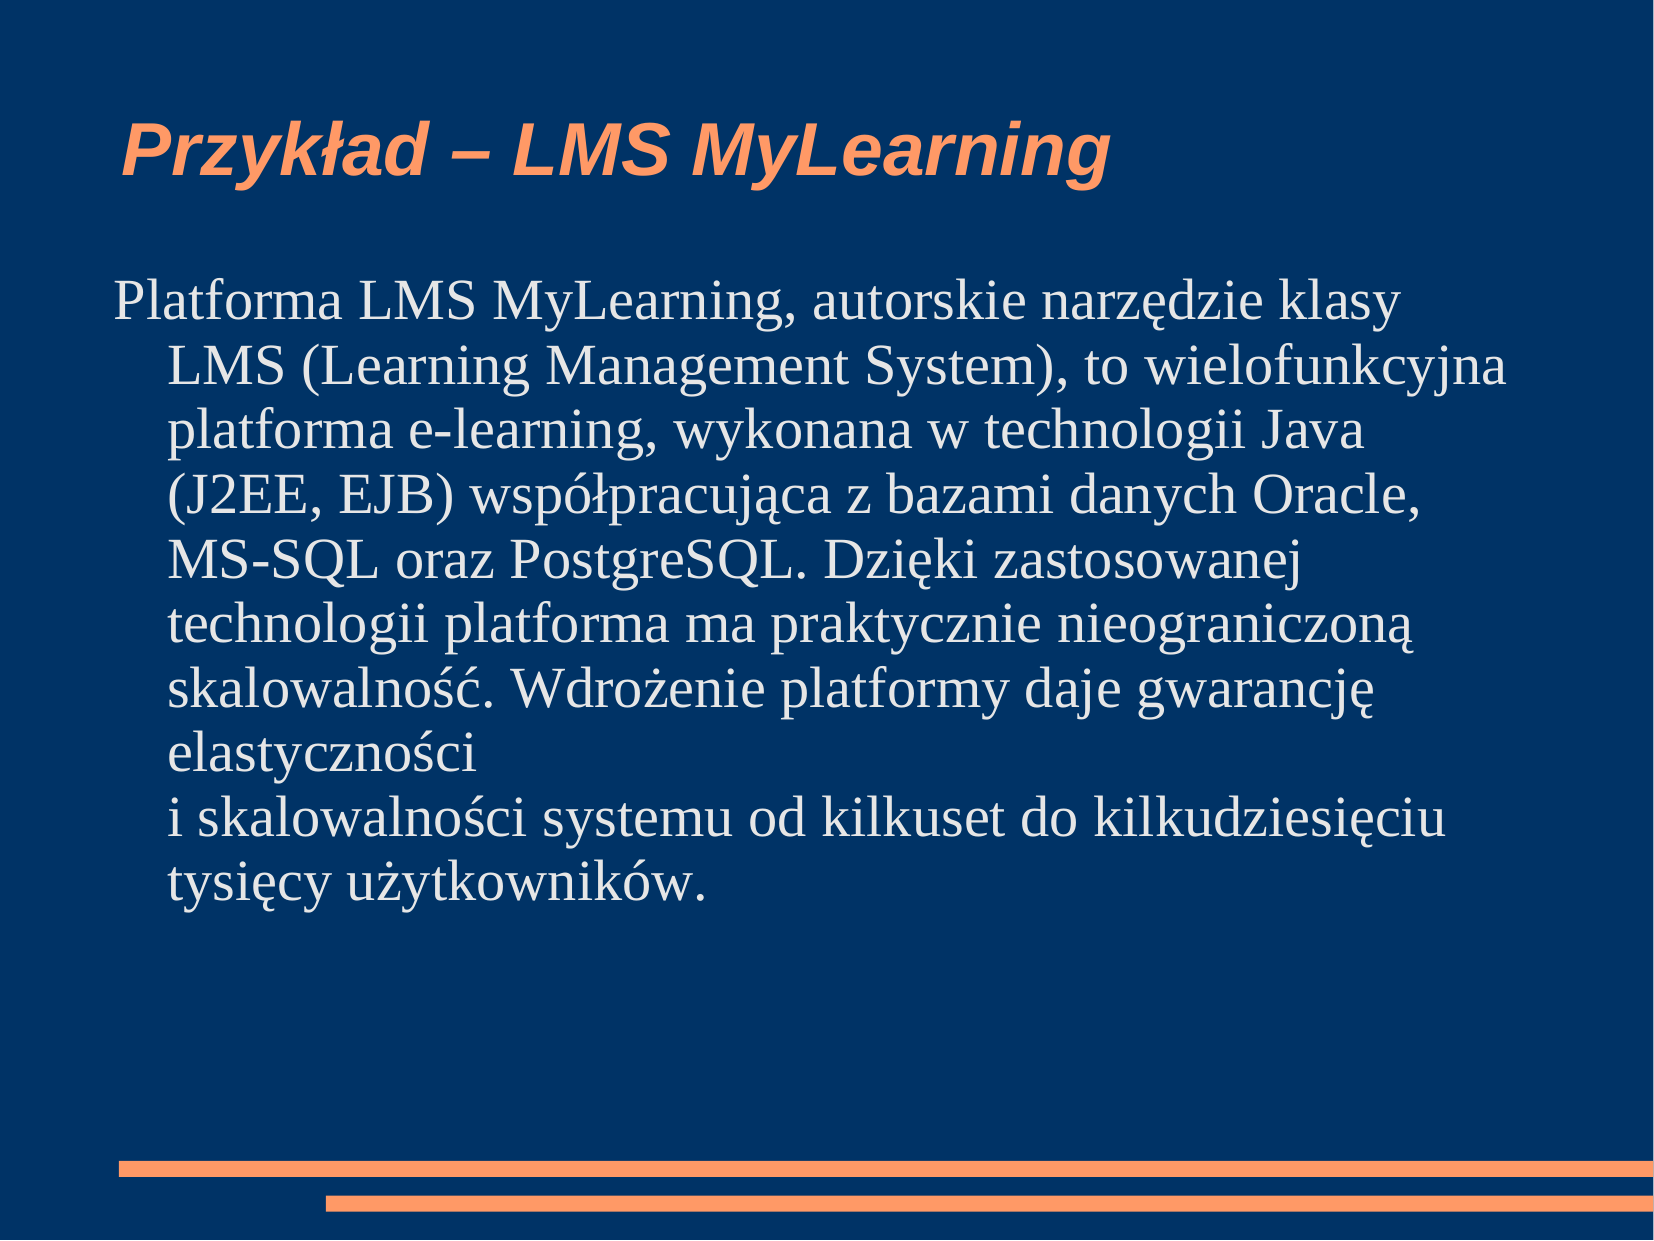

# Przykład – LMS MyLearning
Platforma LMS MyLearning, autorskie narzędzie klasy LMS (Learning Management System), to wielofunkcyjna platforma e-learning, wykonana w technologii Java (J2EE, EJB) współpracująca z bazami danych Oracle, MS-SQL oraz PostgreSQL. Dzięki zastosowanej technologii platforma ma praktycznie nieograniczoną skalowalność. Wdrożenie platformy daje gwarancję elastyczności
i skalowalności systemu od kilkuset do kilkudziesięciu tysięcy użytkowników.